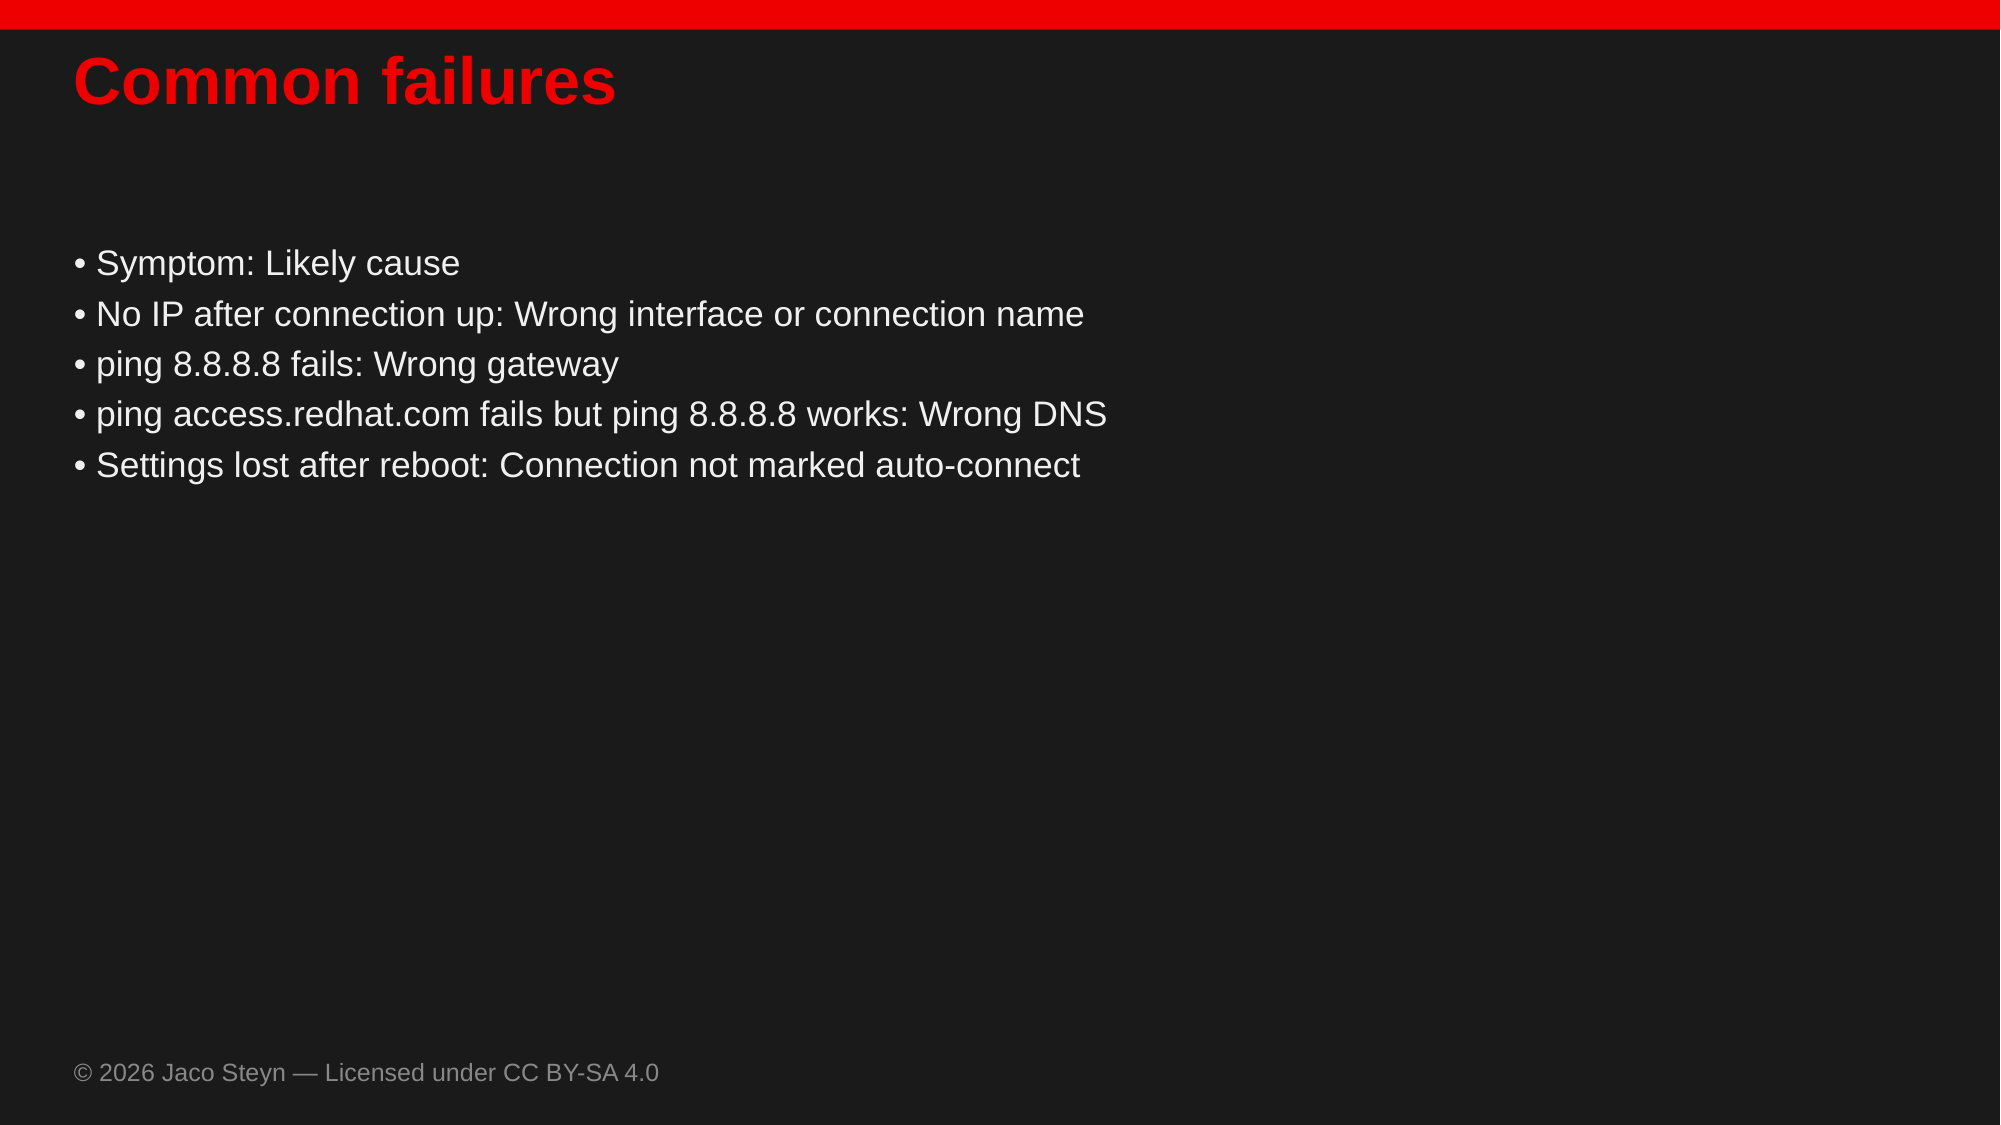

Common failures
• Symptom: Likely cause
• No IP after connection up: Wrong interface or connection name
• ping 8.8.8.8 fails: Wrong gateway
• ping access.redhat.com fails but ping 8.8.8.8 works: Wrong DNS
• Settings lost after reboot: Connection not marked auto-connect
© 2026 Jaco Steyn — Licensed under CC BY-SA 4.0